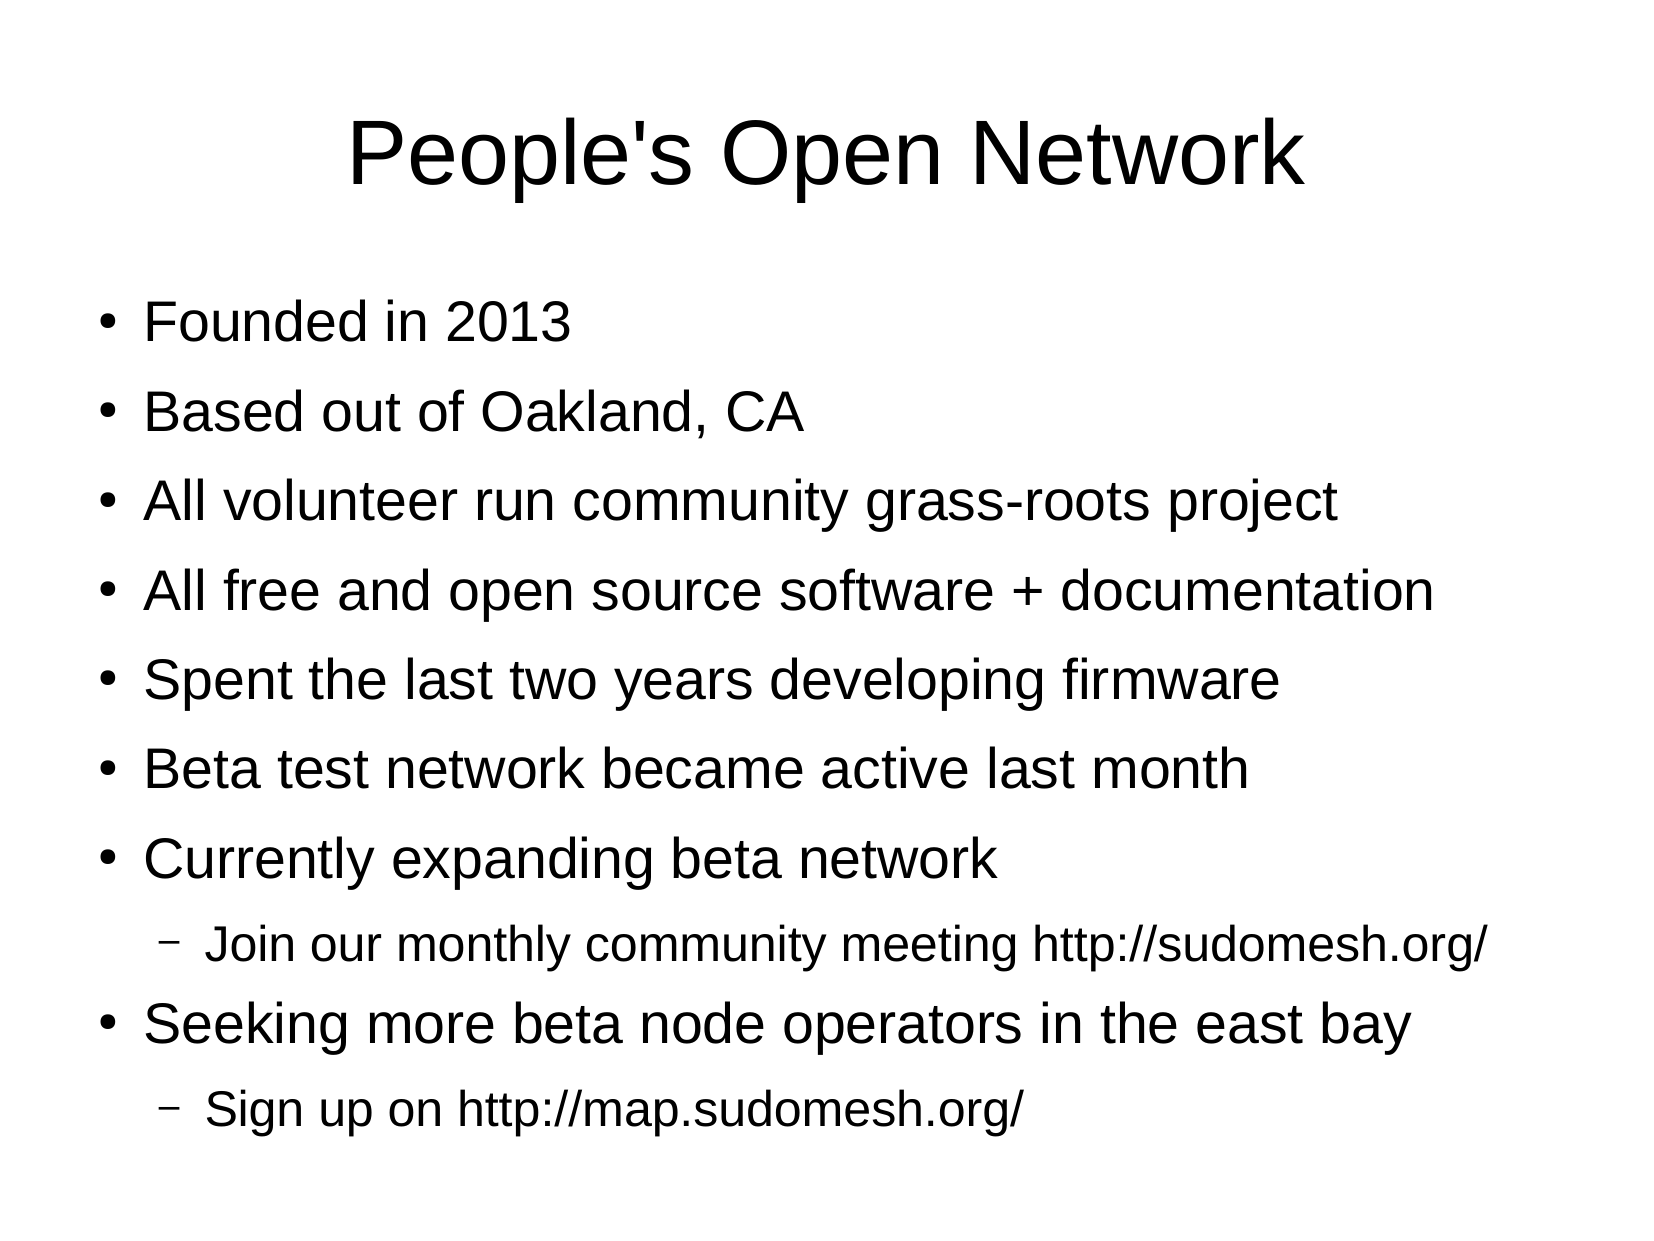

# People's Open Network
Founded in 2013
Based out of Oakland, CA
All volunteer run community grass-roots project
All free and open source software + documentation
Spent the last two years developing firmware
Beta test network became active last month
Currently expanding beta network
Join our monthly community meeting http://sudomesh.org/
Seeking more beta node operators in the east bay
Sign up on http://map.sudomesh.org/